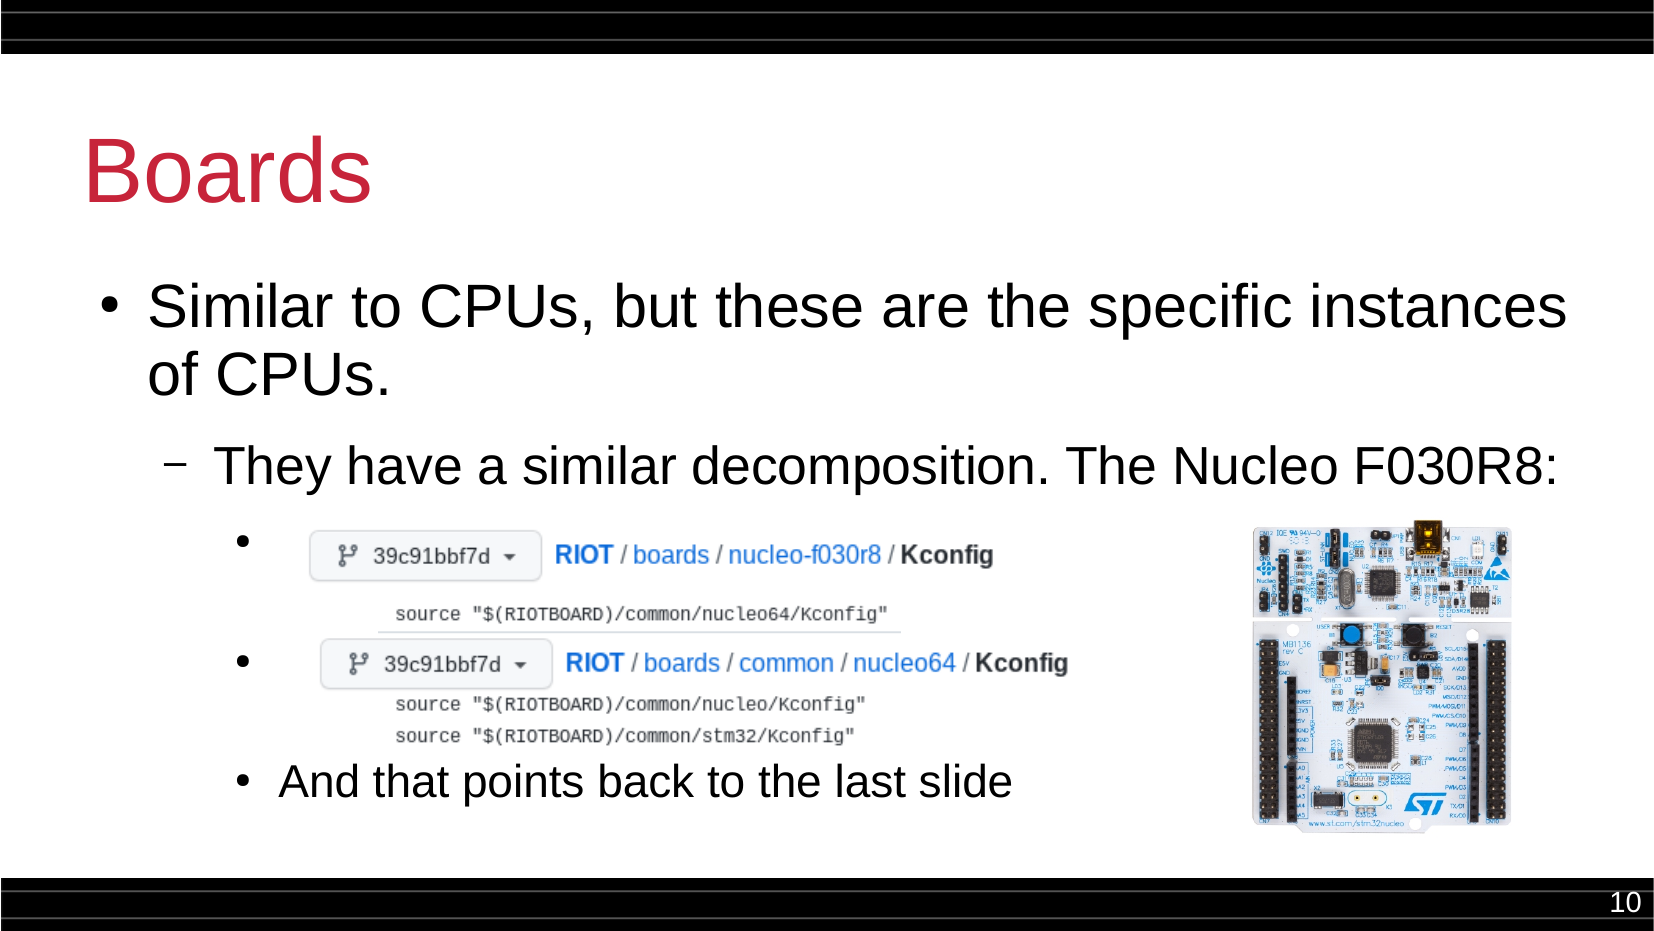

# Boards
Similar to CPUs, but these are the specific instances of CPUs.
They have a similar decomposition. The Nucleo F030R8:
And that points back to the last slide